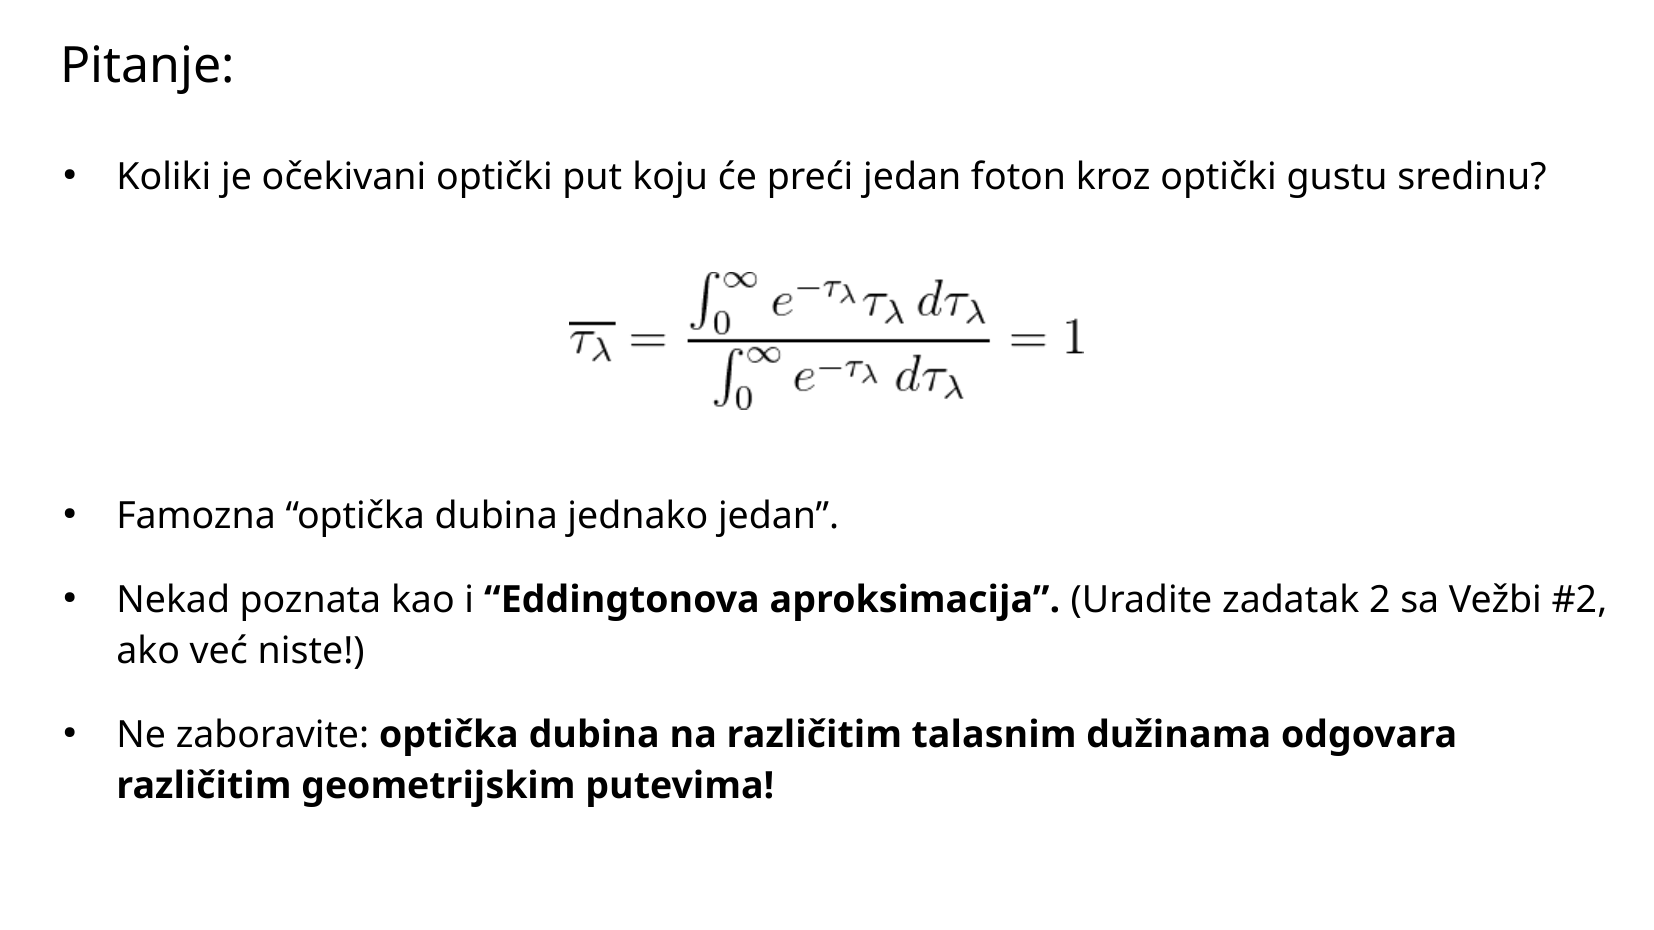

# Pitanje:
Koliki je očekivani optički put koju će preći jedan foton kroz optički gustu sredinu?
Famozna “optička dubina jednako jedan”.
Nekad poznata kao i “Eddingtonova aproksimacija”. (Uradite zadatak 2 sa Vežbi #2, ako već niste!)
Ne zaboravite: optička dubina na različitim talasnim dužinama odgovara različitim geometrijskim putevima!